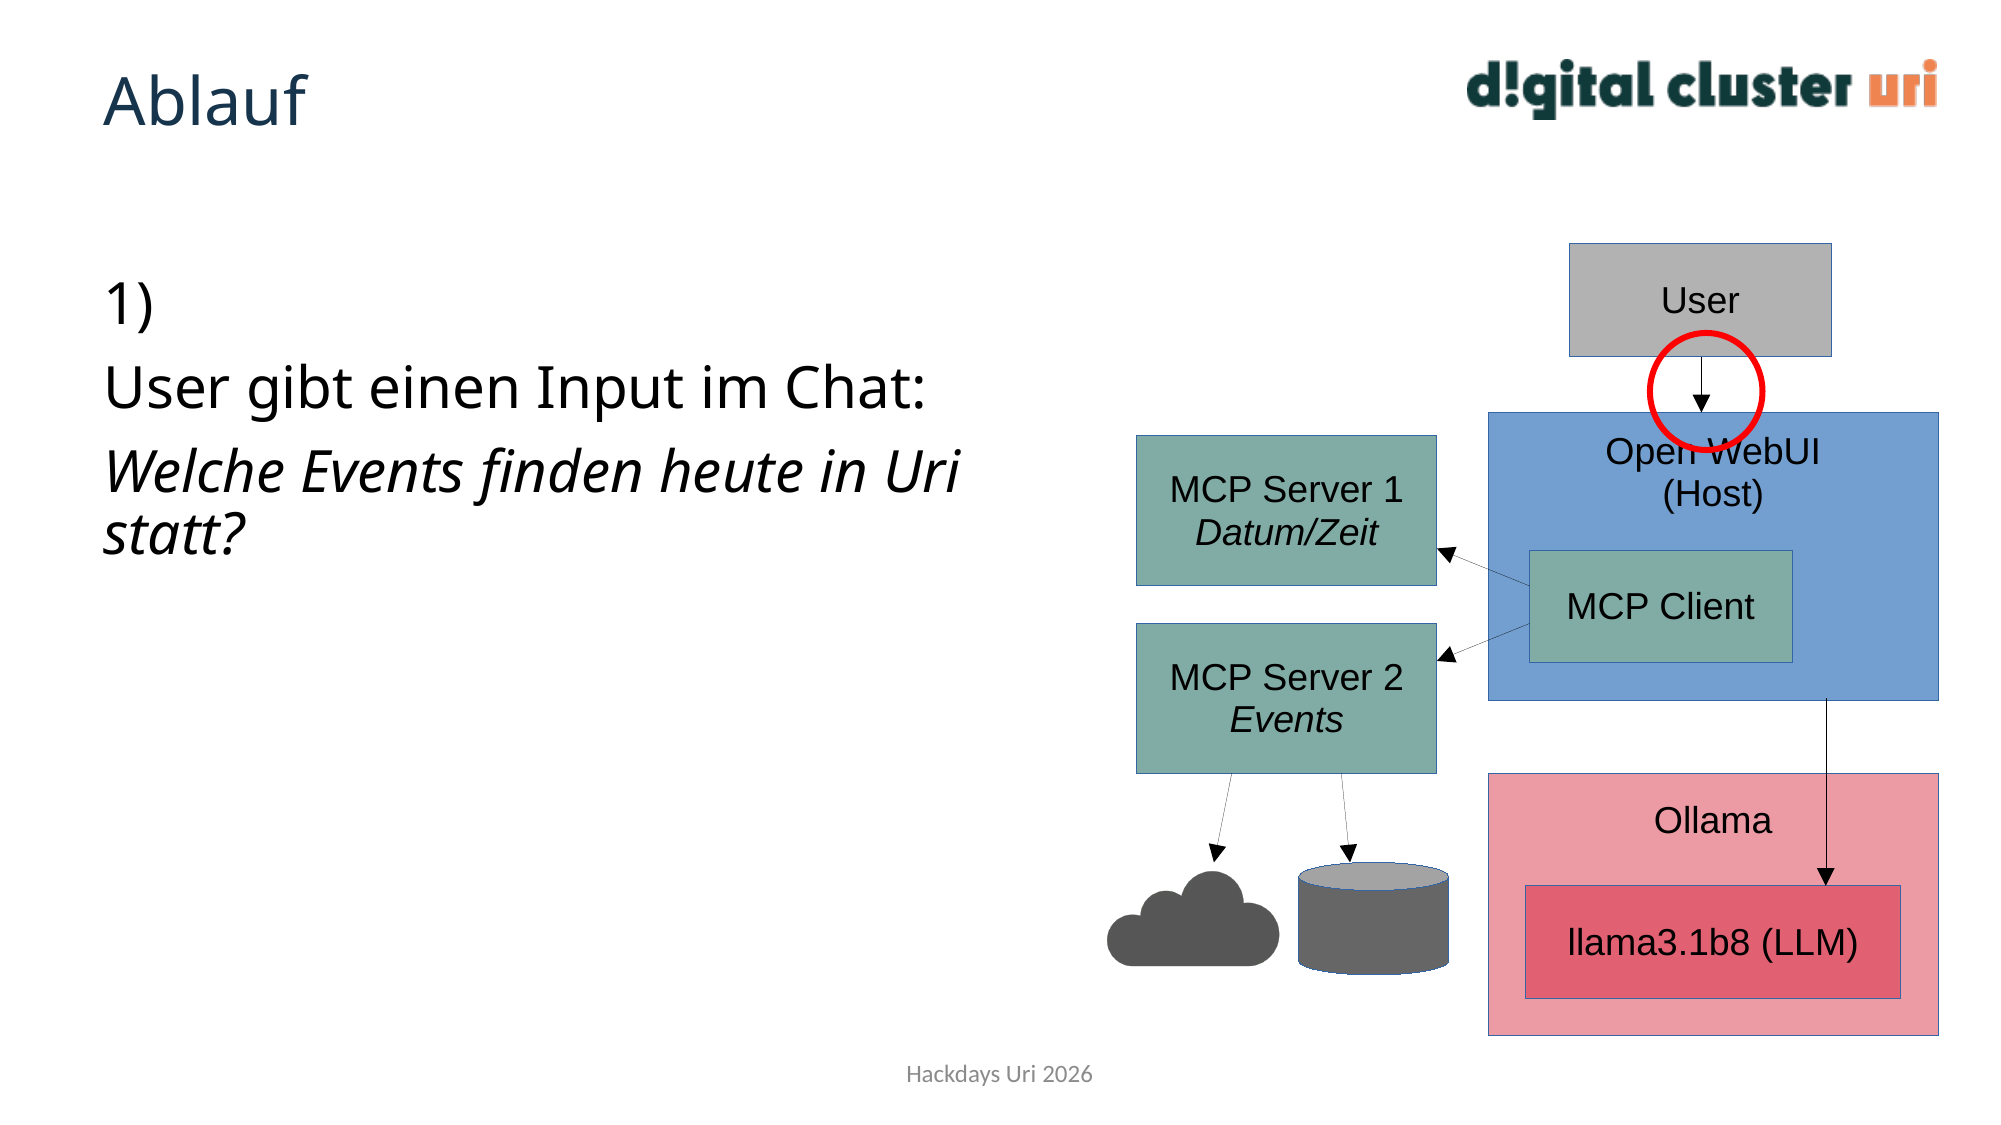

# Ablauf
User
Open WebUI
(Host)
MCP Server 1
Datum/Zeit
MCP Client
MCP Server 2
Events
Ollama
llama3.1b8 (LLM)
1)
User gibt einen Input im Chat:
Welche Events finden heute in Uri statt?
Hackdays Uri 2026